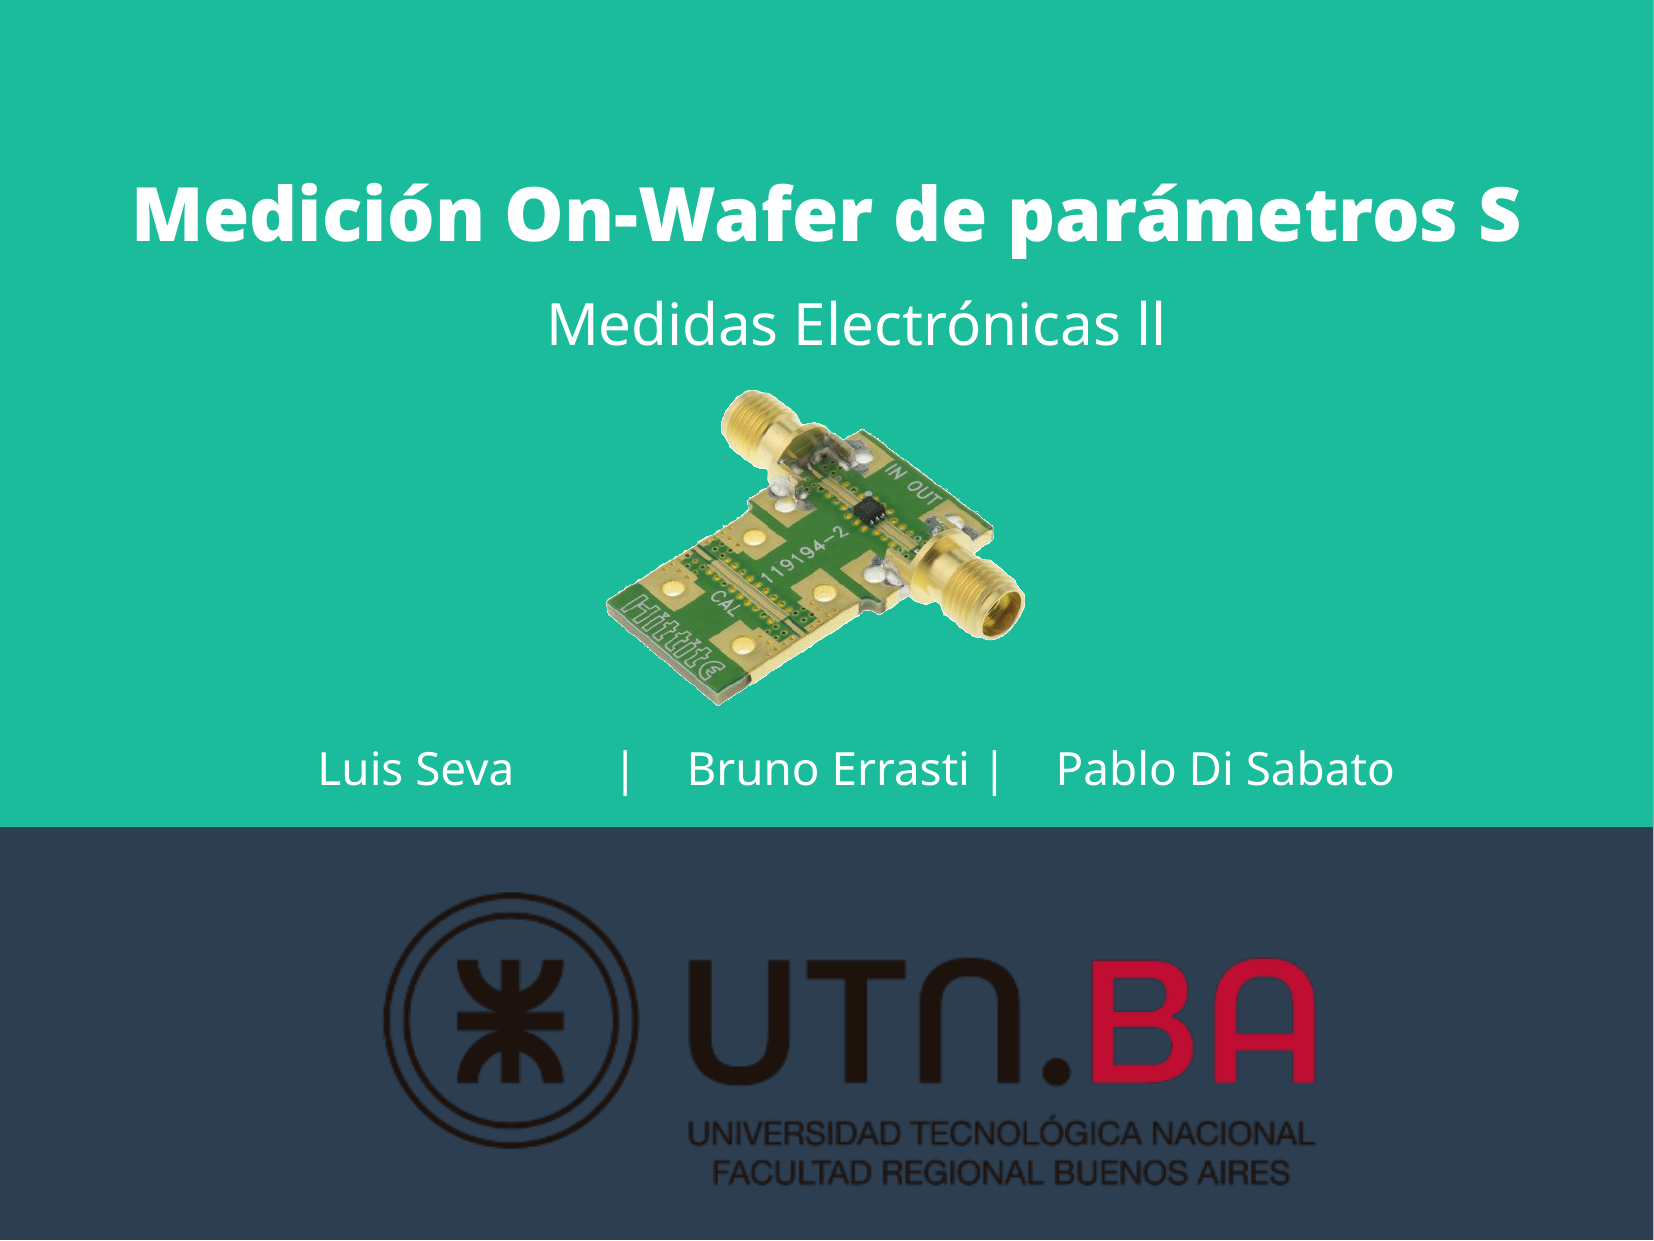

# Medición On-Wafer de parámetros S
Medidas Electrónicas ll
Luis Seva		|	Bruno Errasti	|	Pablo Di Sabato